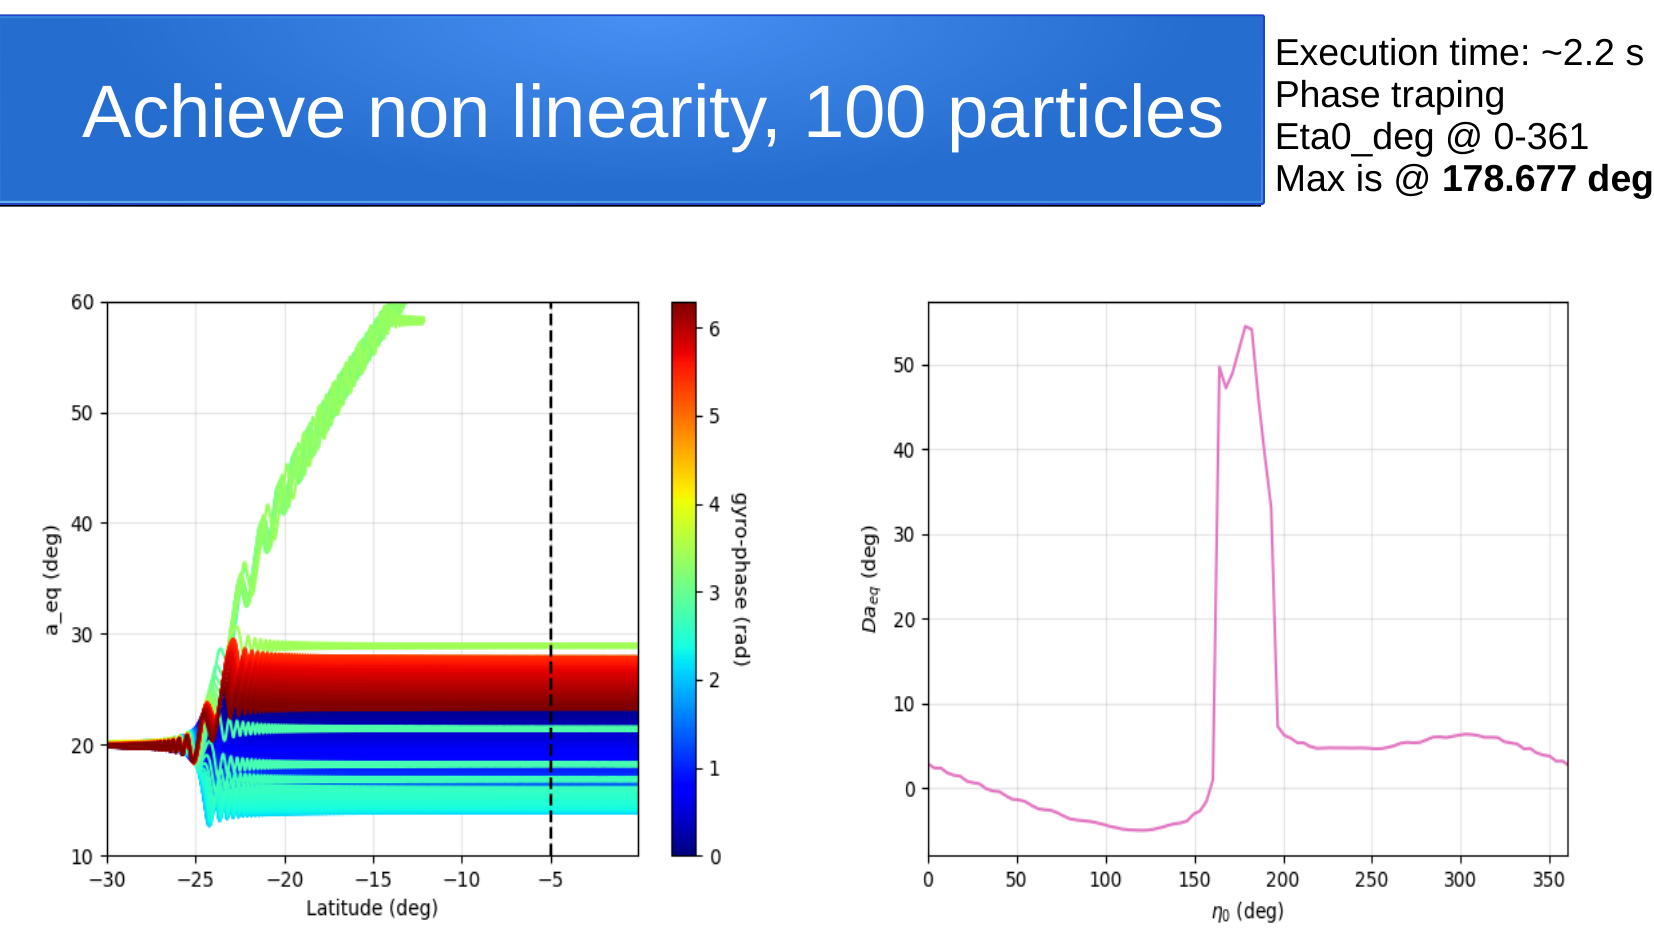

Execution time: ~2.2 s
Phase traping
Eta0_deg @ 0-361
Max is @ 178.677 deg
# Achieve non linearity, 100 particles